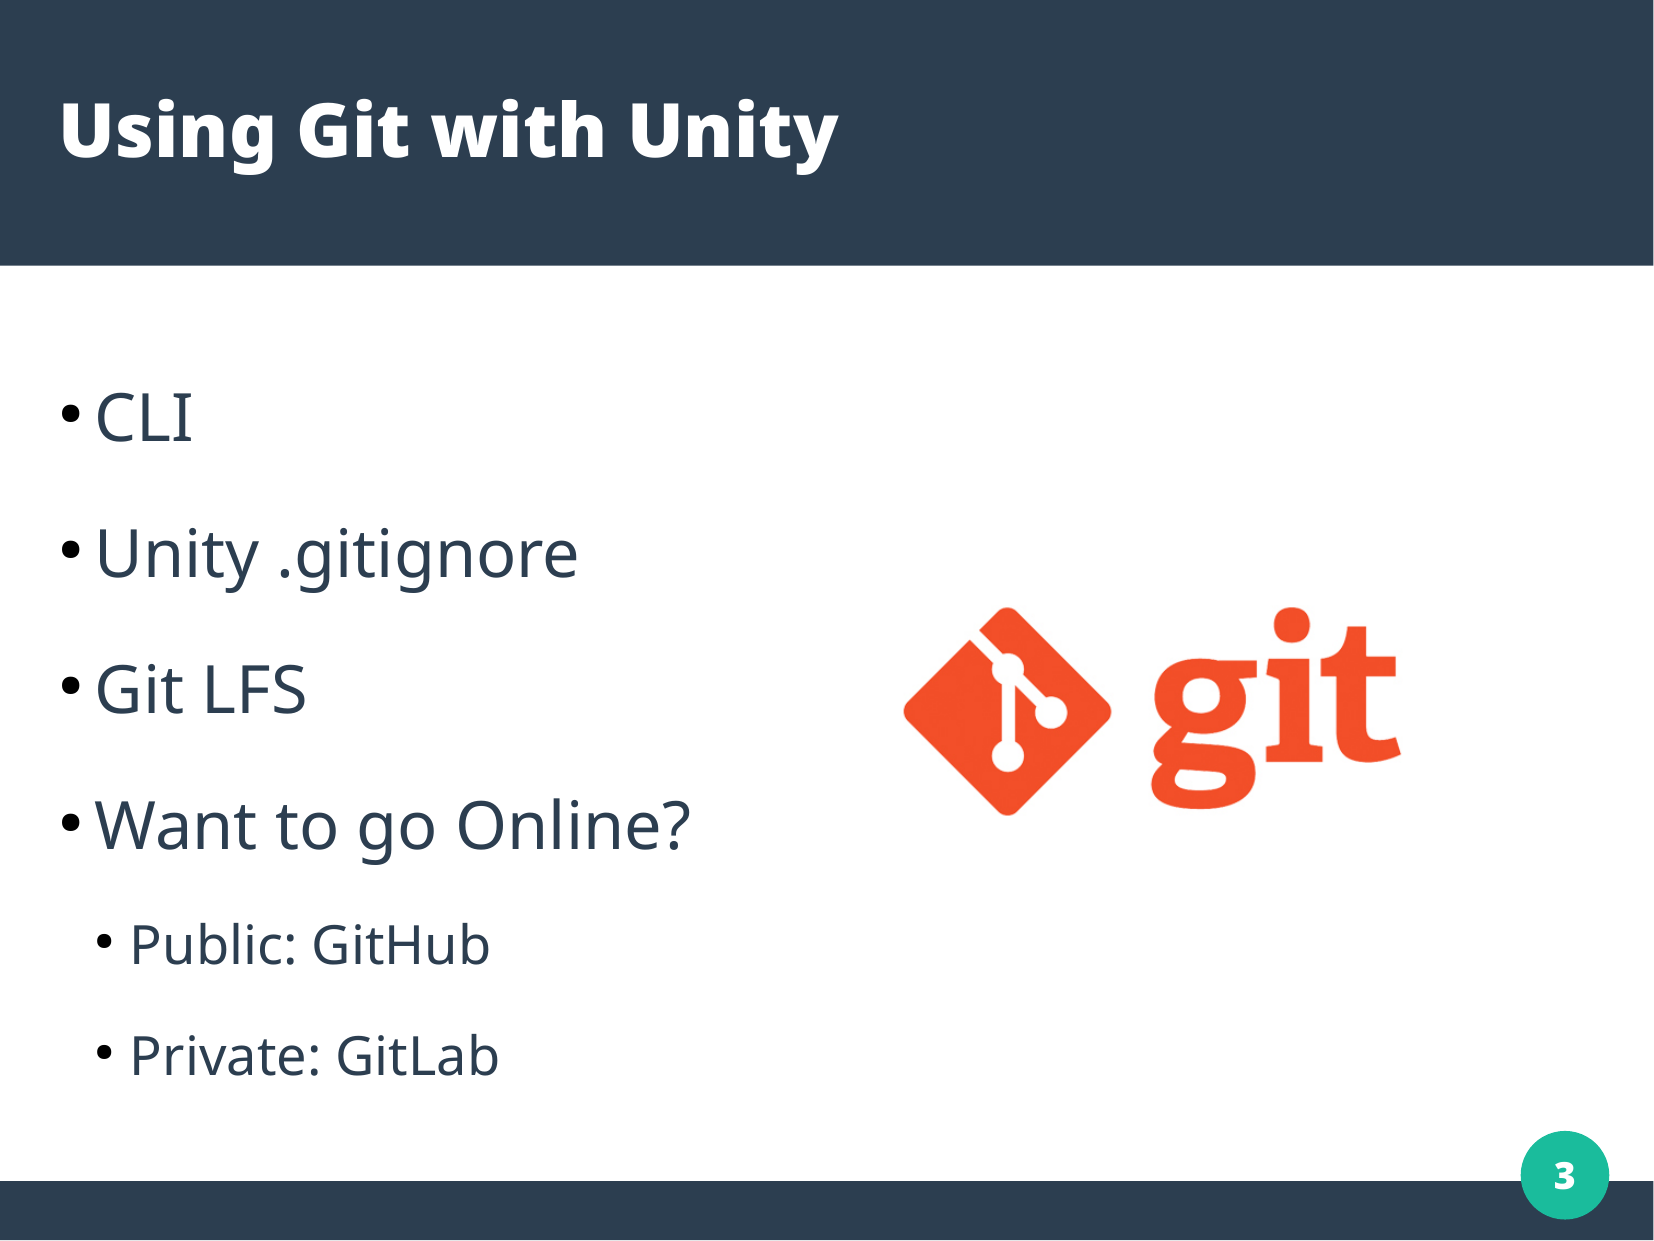

# Using Git with Unity
CLI
Unity .gitignore
Git LFS
Want to go Online?
Public: GitHub
Private: GitLab
3